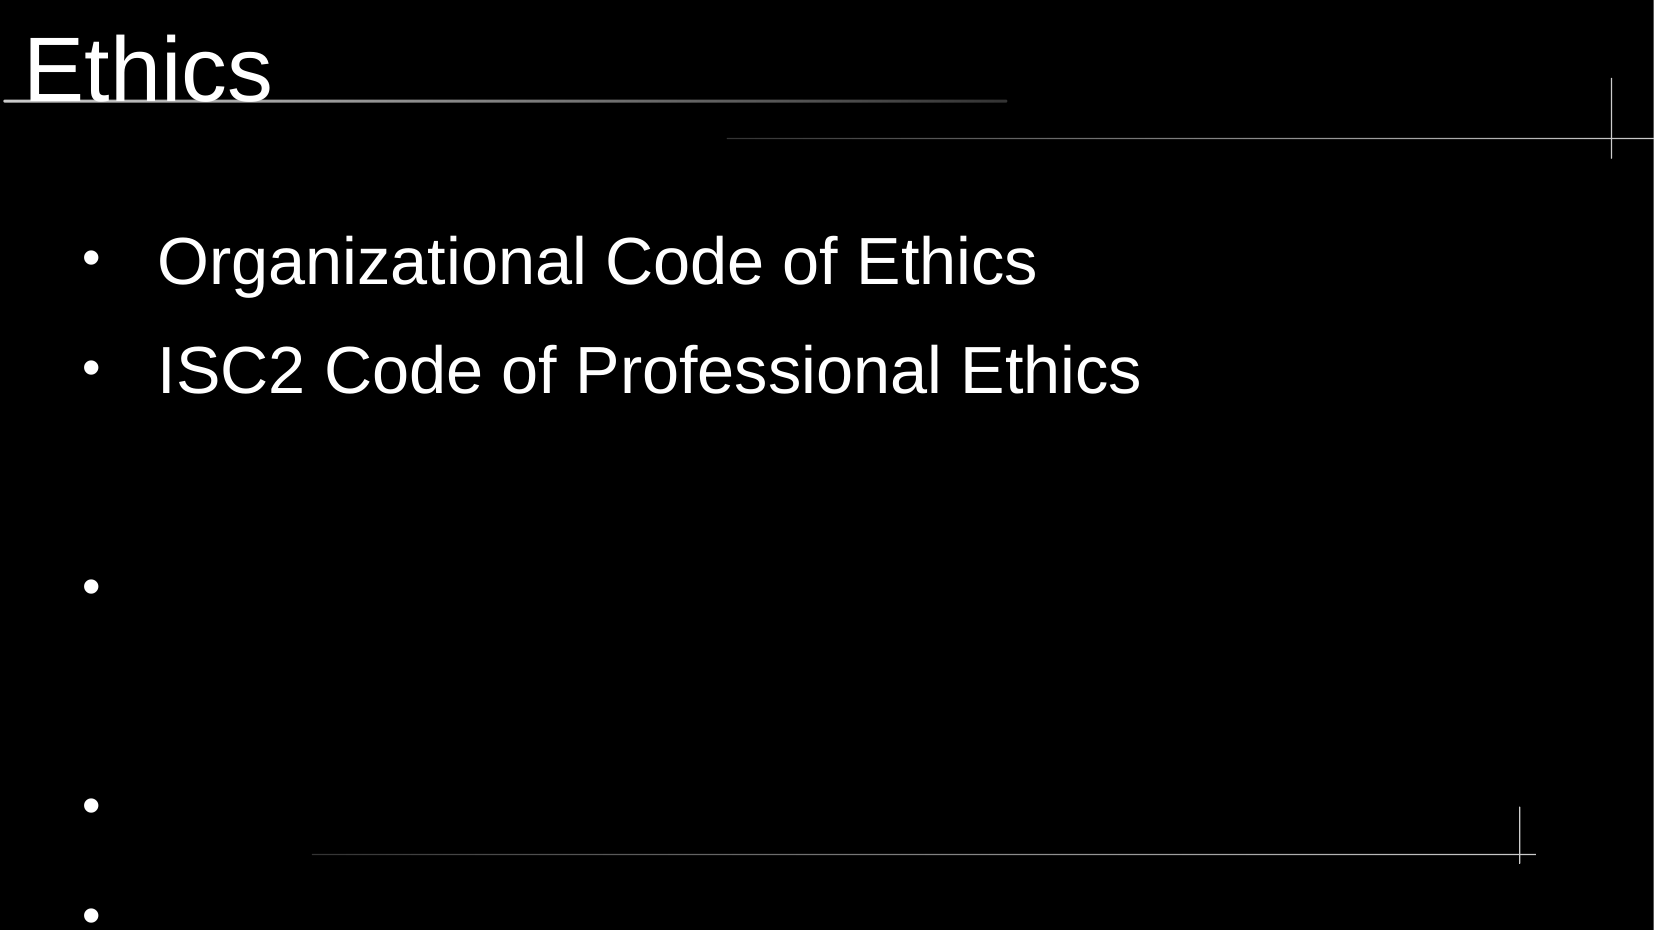

# Ethics
Organizational Code of Ethics
ISC2 Code of Professional Ethics